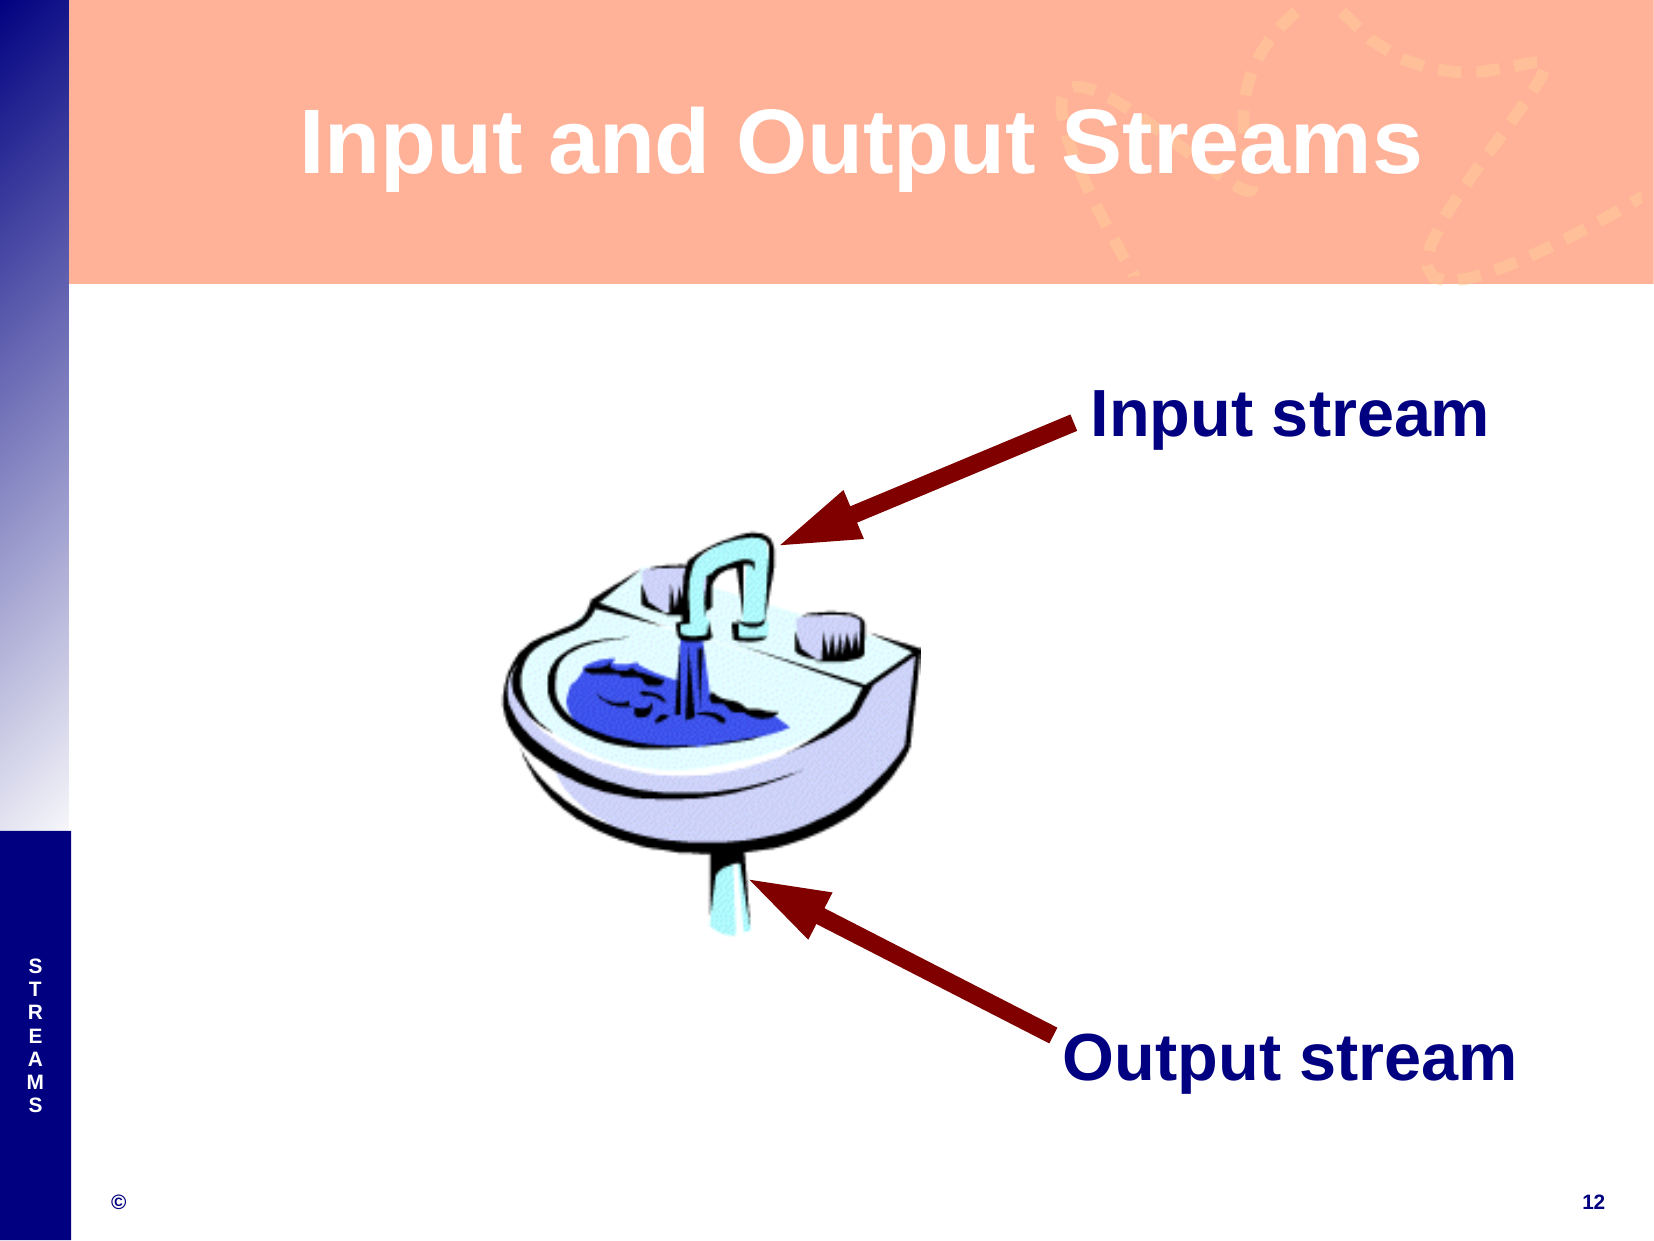

# Input and Output Streams
Input stream
S
T
R
E
A
M
S
Output stream